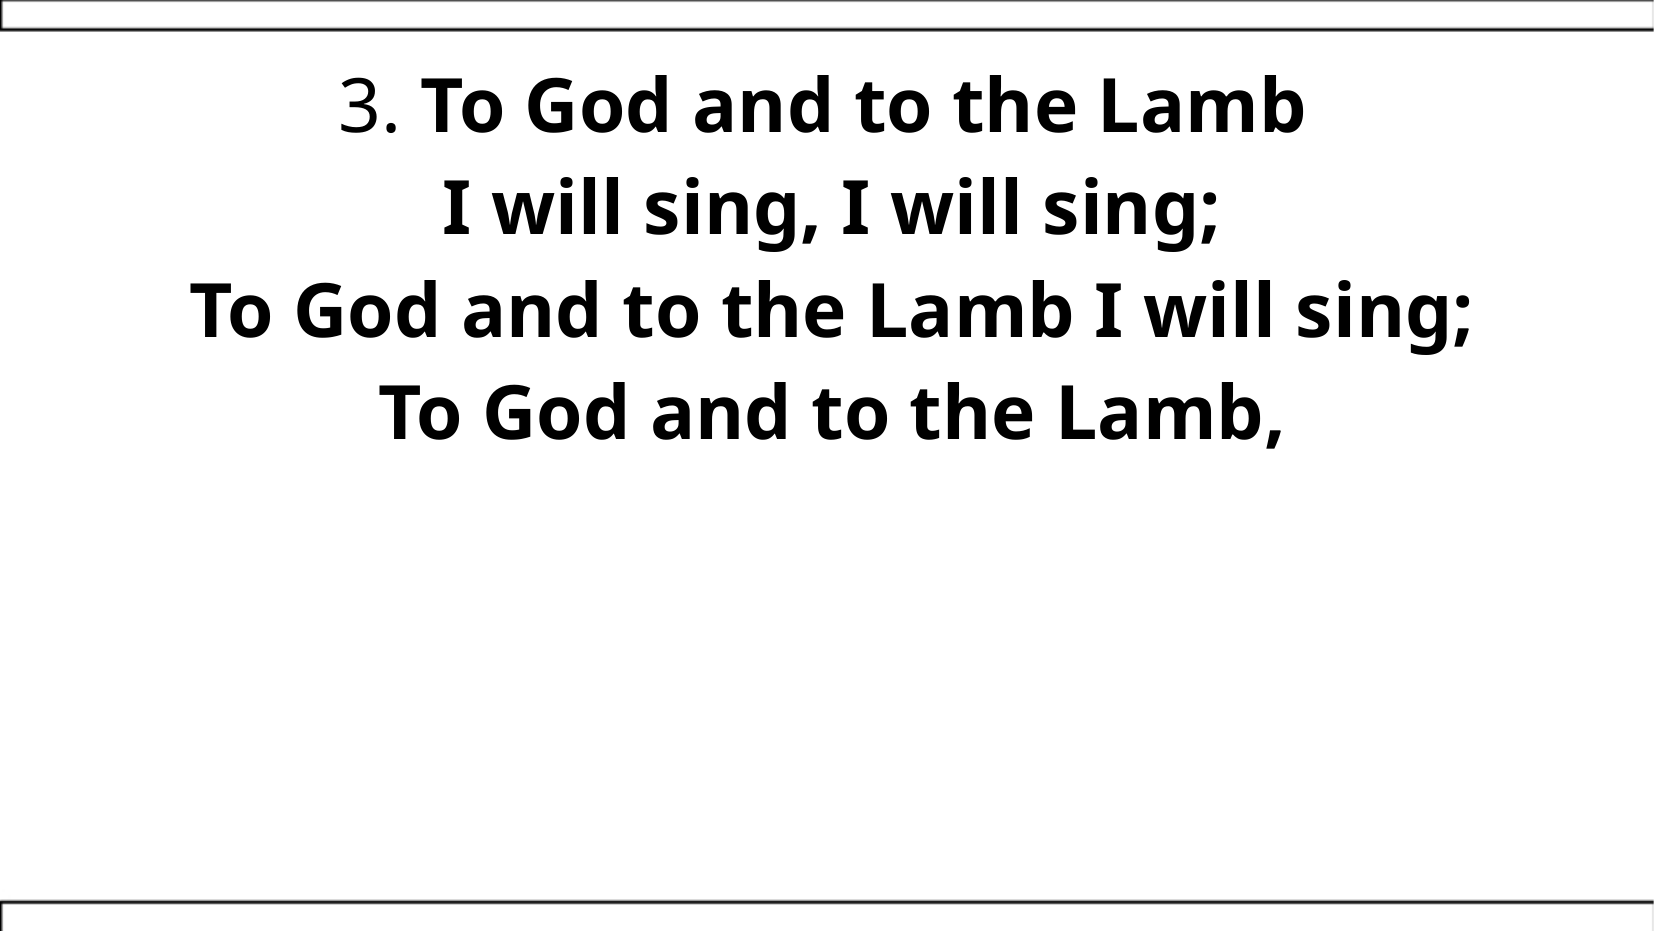

3. To God and to the Lamb
I will sing, I will sing;
To God and to the Lamb I will sing;
To God and to the Lamb,